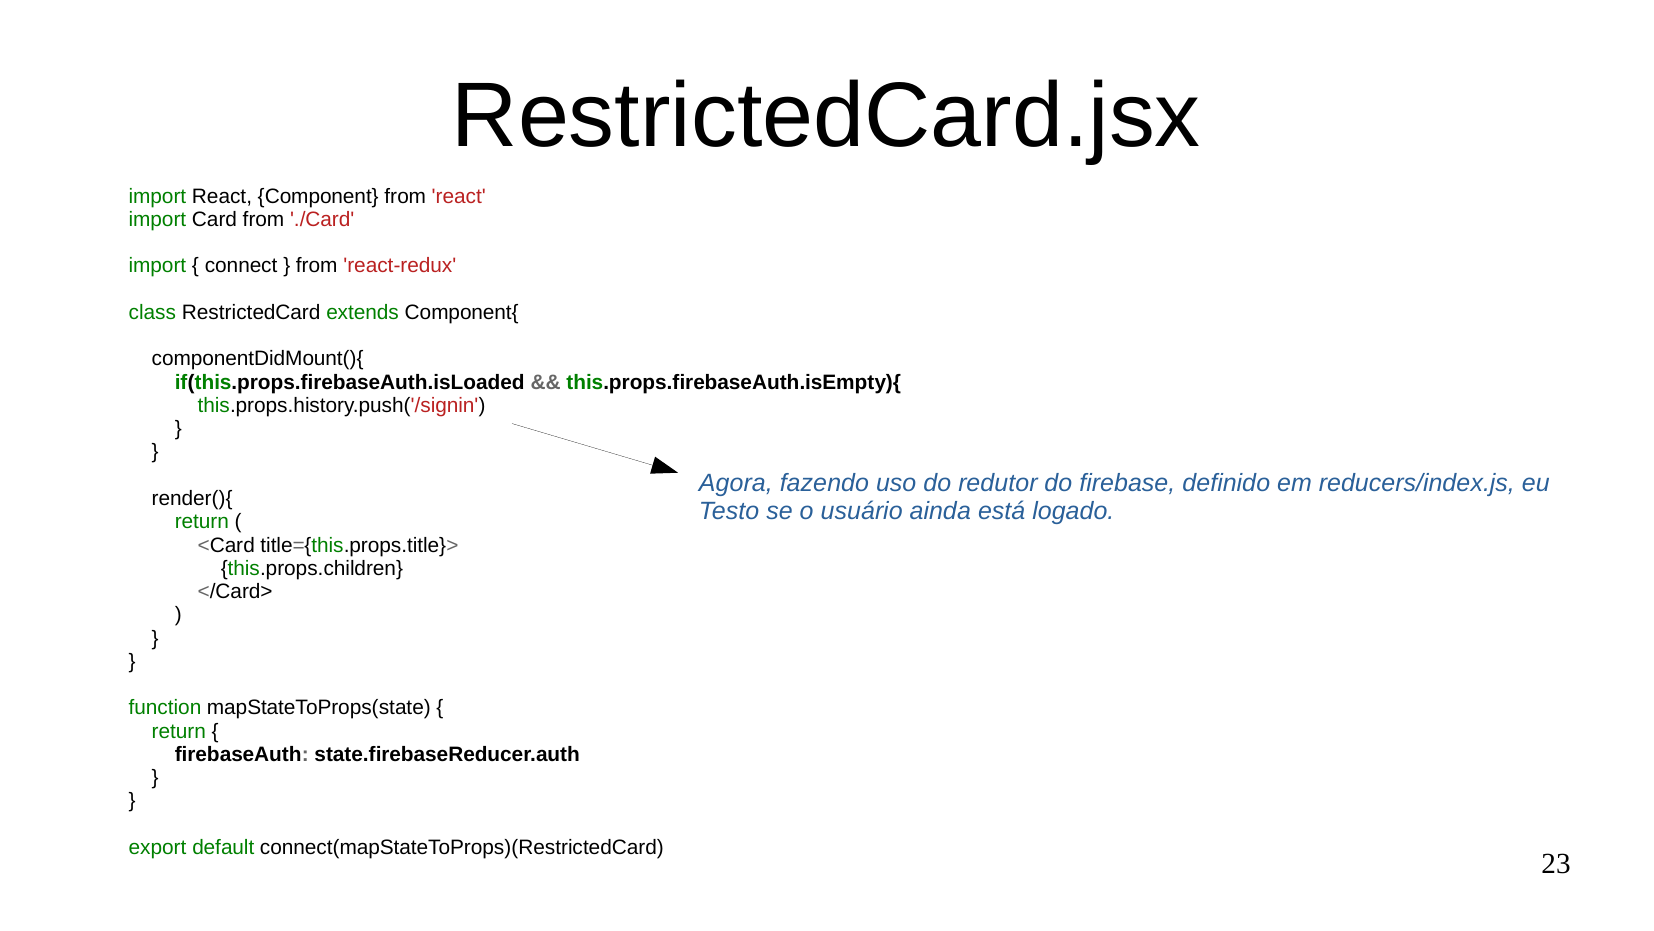

# RestrictedCard.jsx
import React, {Component} from 'react'
import Card from './Card'
import { connect } from 'react-redux'
class RestrictedCard extends Component{
 componentDidMount(){
 if(this.props.firebaseAuth.isLoaded && this.props.firebaseAuth.isEmpty){
 this.props.history.push('/signin')
 }
 }
 render(){
 return (
 <Card title={this.props.title}>
 {this.props.children}
 </Card>
 )
 }
}
function mapStateToProps(state) {
 return {
 firebaseAuth: state.firebaseReducer.auth
 }
}
export default connect(mapStateToProps)(RestrictedCard)
Agora, fazendo uso do redutor do firebase, definido em reducers/index.js, eu
Testo se o usuário ainda está logado.
23